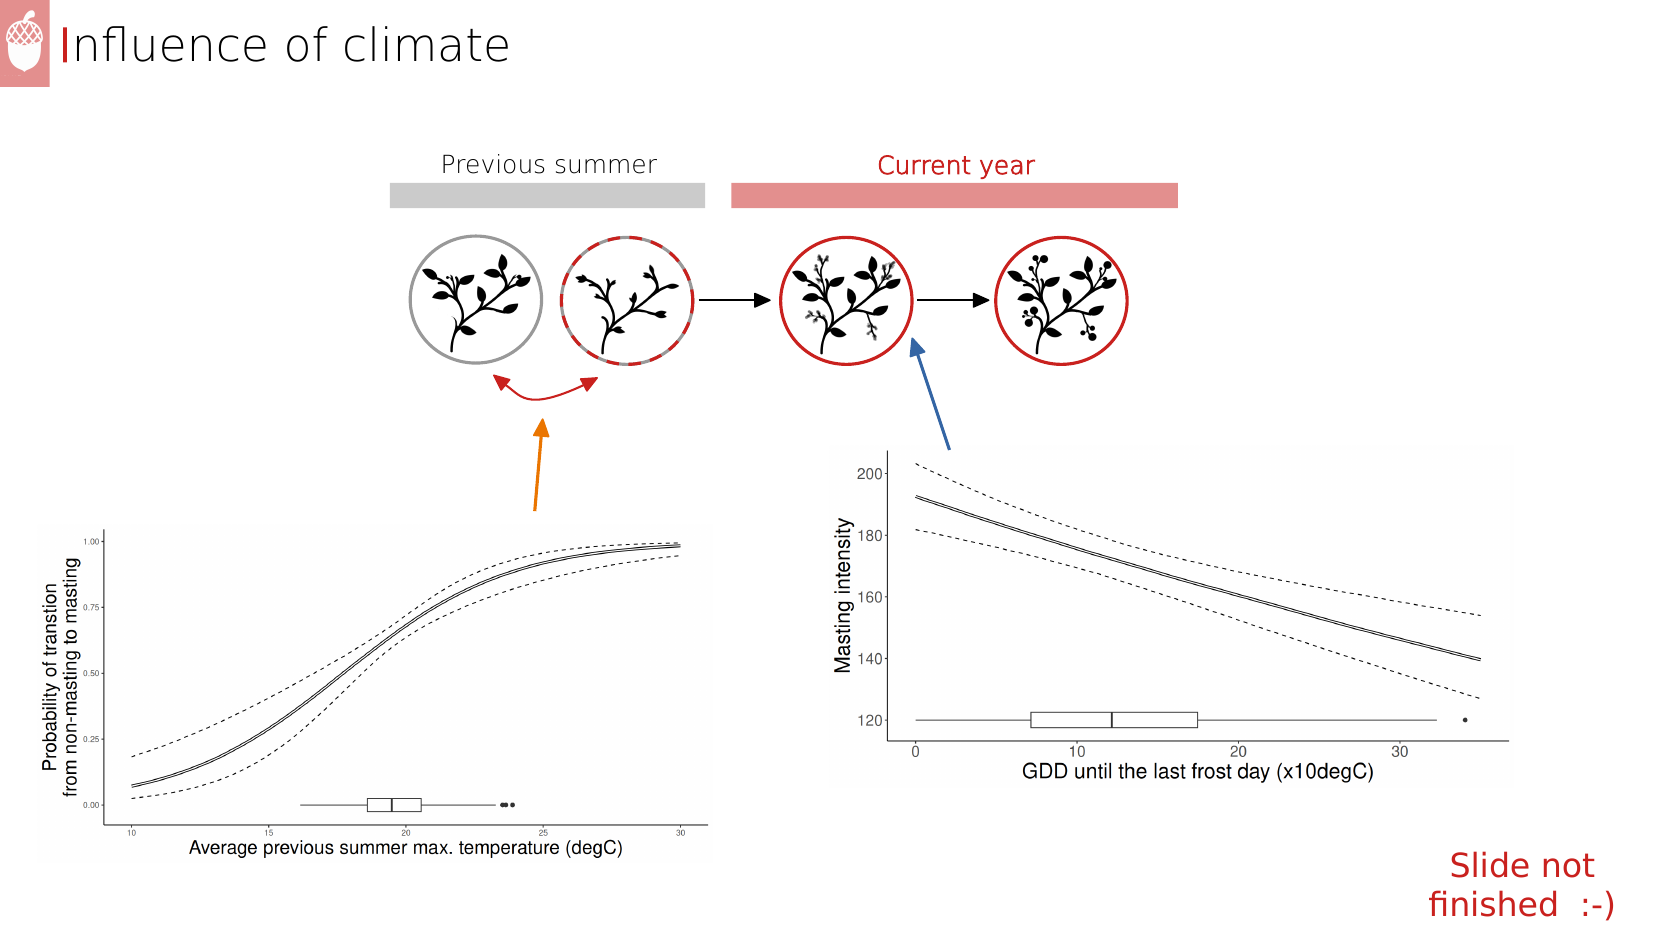

Influence of climate
Previous summer
Current year
Slide not finished :-)